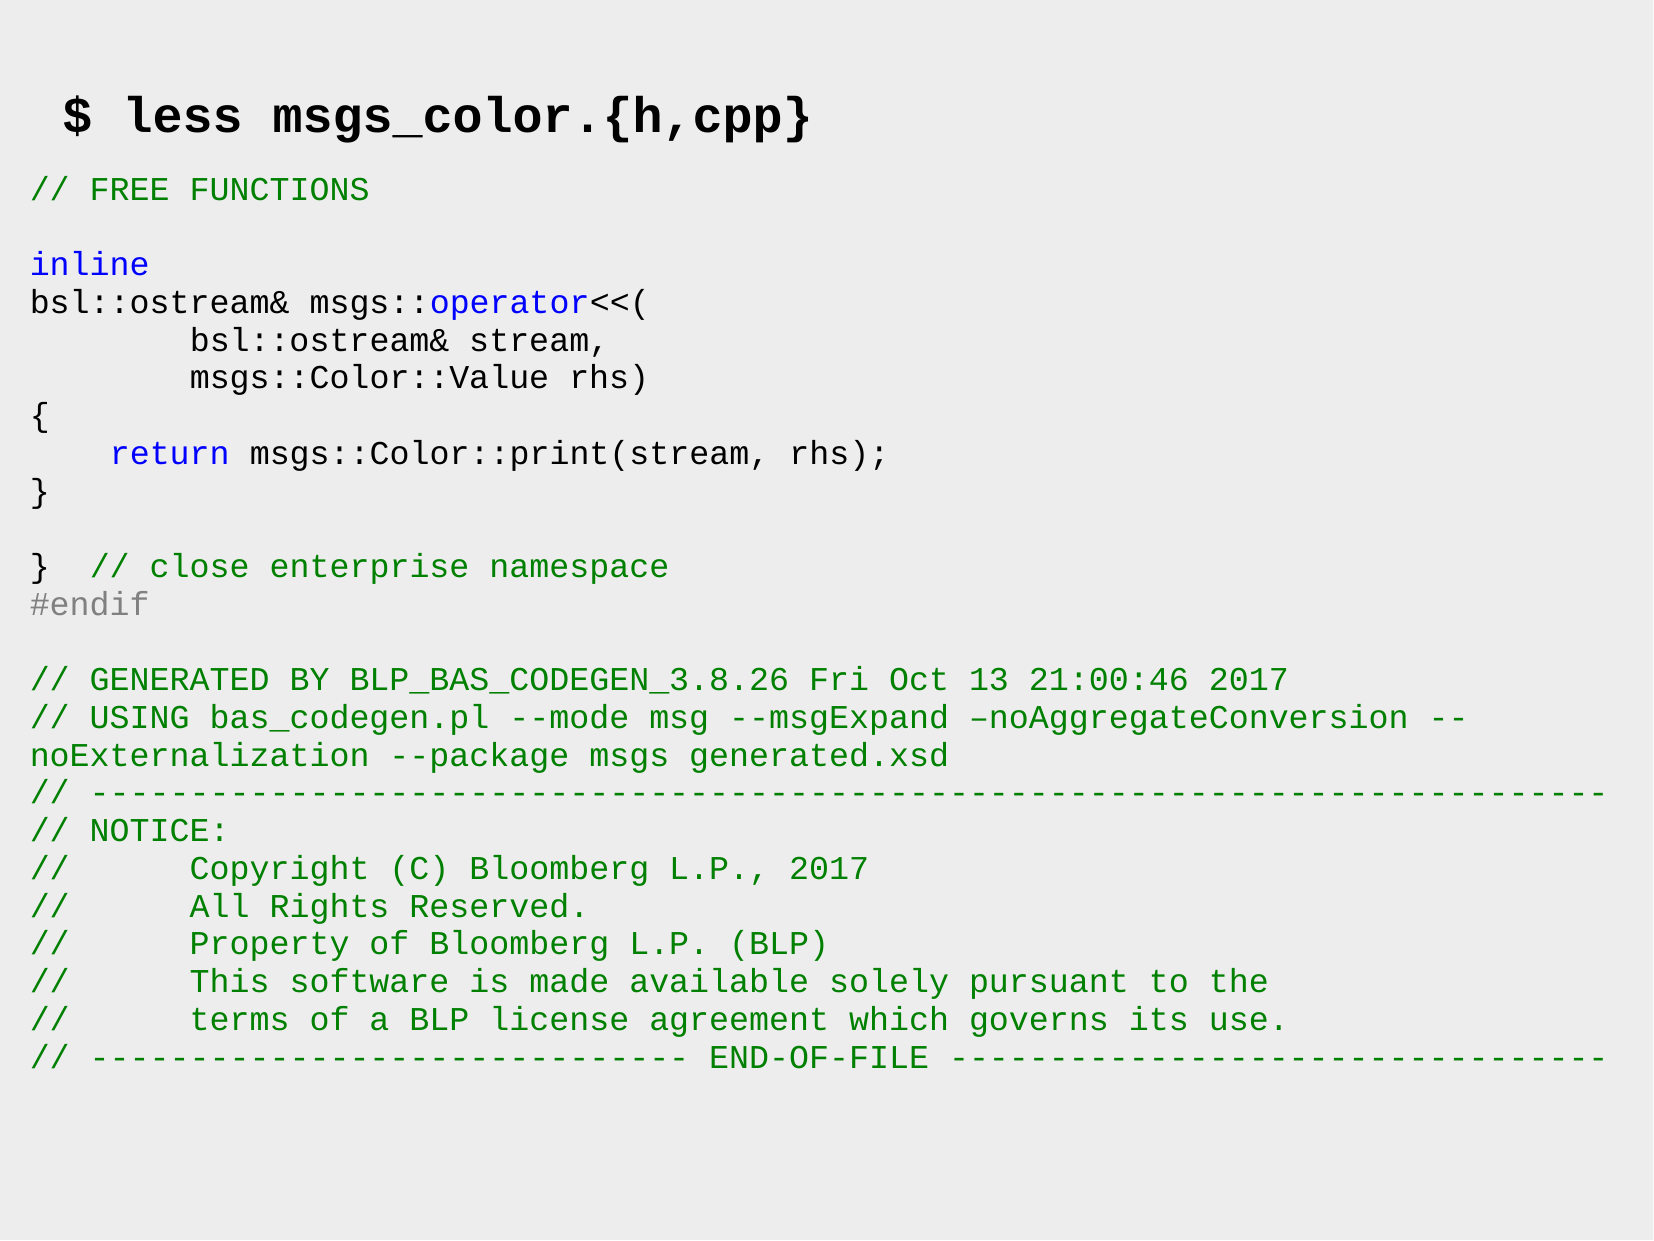

$ less msgs_color.{h,cpp}
// FREE FUNCTIONS
inline
bsl::ostream& msgs::operator<<(
 bsl::ostream& stream,
 msgs::Color::Value rhs)
{
 return msgs::Color::print(stream, rhs);
}
} // close enterprise namespace
#endif
// GENERATED BY BLP_BAS_CODEGEN_3.8.26 Fri Oct 13 21:00:46 2017
// USING bas_codegen.pl --mode msg --msgExpand –noAggregateConversion --noExternalization --package msgs generated.xsd
// ----------------------------------------------------------------------------
// NOTICE:
// Copyright (C) Bloomberg L.P., 2017
// All Rights Reserved.
// Property of Bloomberg L.P. (BLP)
// This software is made available solely pursuant to the
// terms of a BLP license agreement which governs its use.
// ------------------------------ END-OF-FILE ---------------------------------